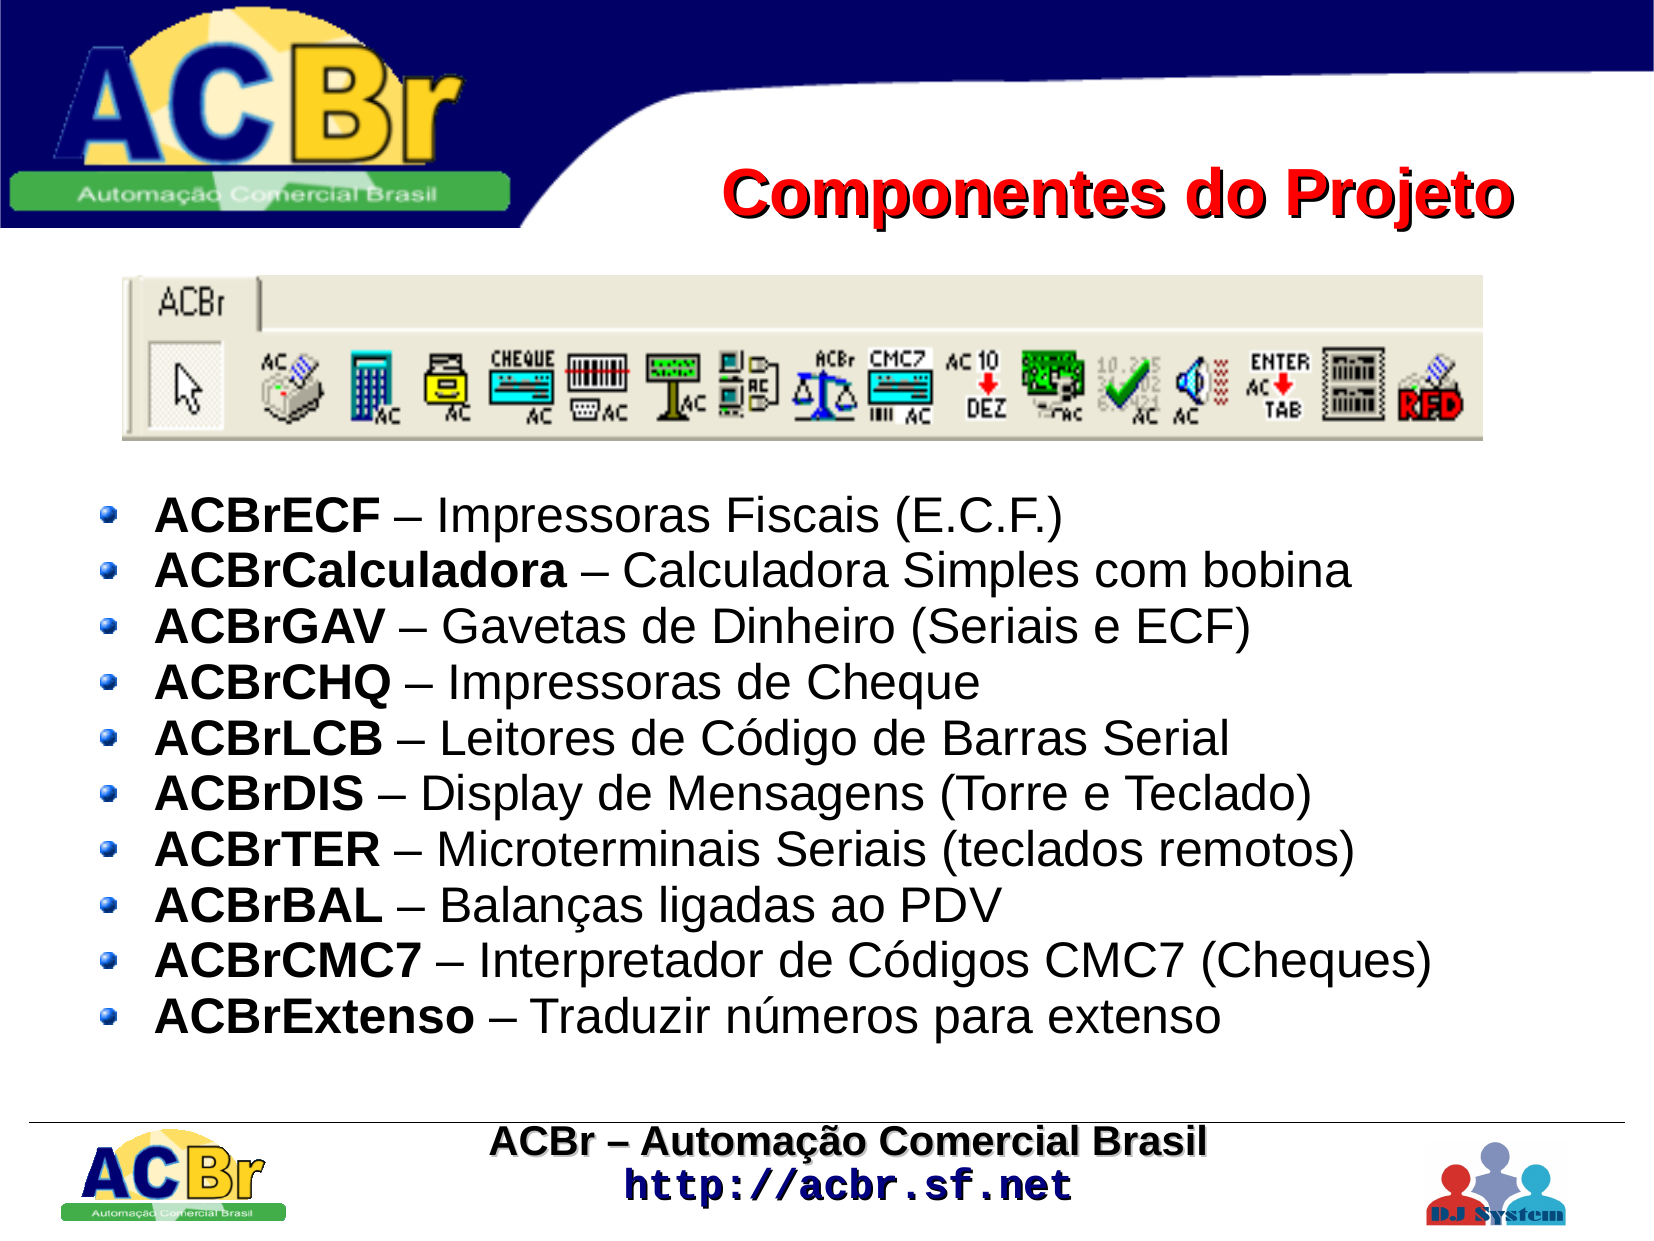

# Componentes do Projeto
ACBrECF – Impressoras Fiscais (E.C.F.)
ACBrCalculadora – Calculadora Simples com bobina
ACBrGAV – Gavetas de Dinheiro (Seriais e ECF)
ACBrCHQ – Impressoras de Cheque
ACBrLCB – Leitores de Código de Barras Serial
ACBrDIS – Display de Mensagens (Torre e Teclado)
ACBrTER – Microterminais Seriais (teclados remotos)
ACBrBAL – Balanças ligadas ao PDV
ACBrCMC7 – Interpretador de Códigos CMC7 (Cheques)
ACBrExtenso – Traduzir números para extenso